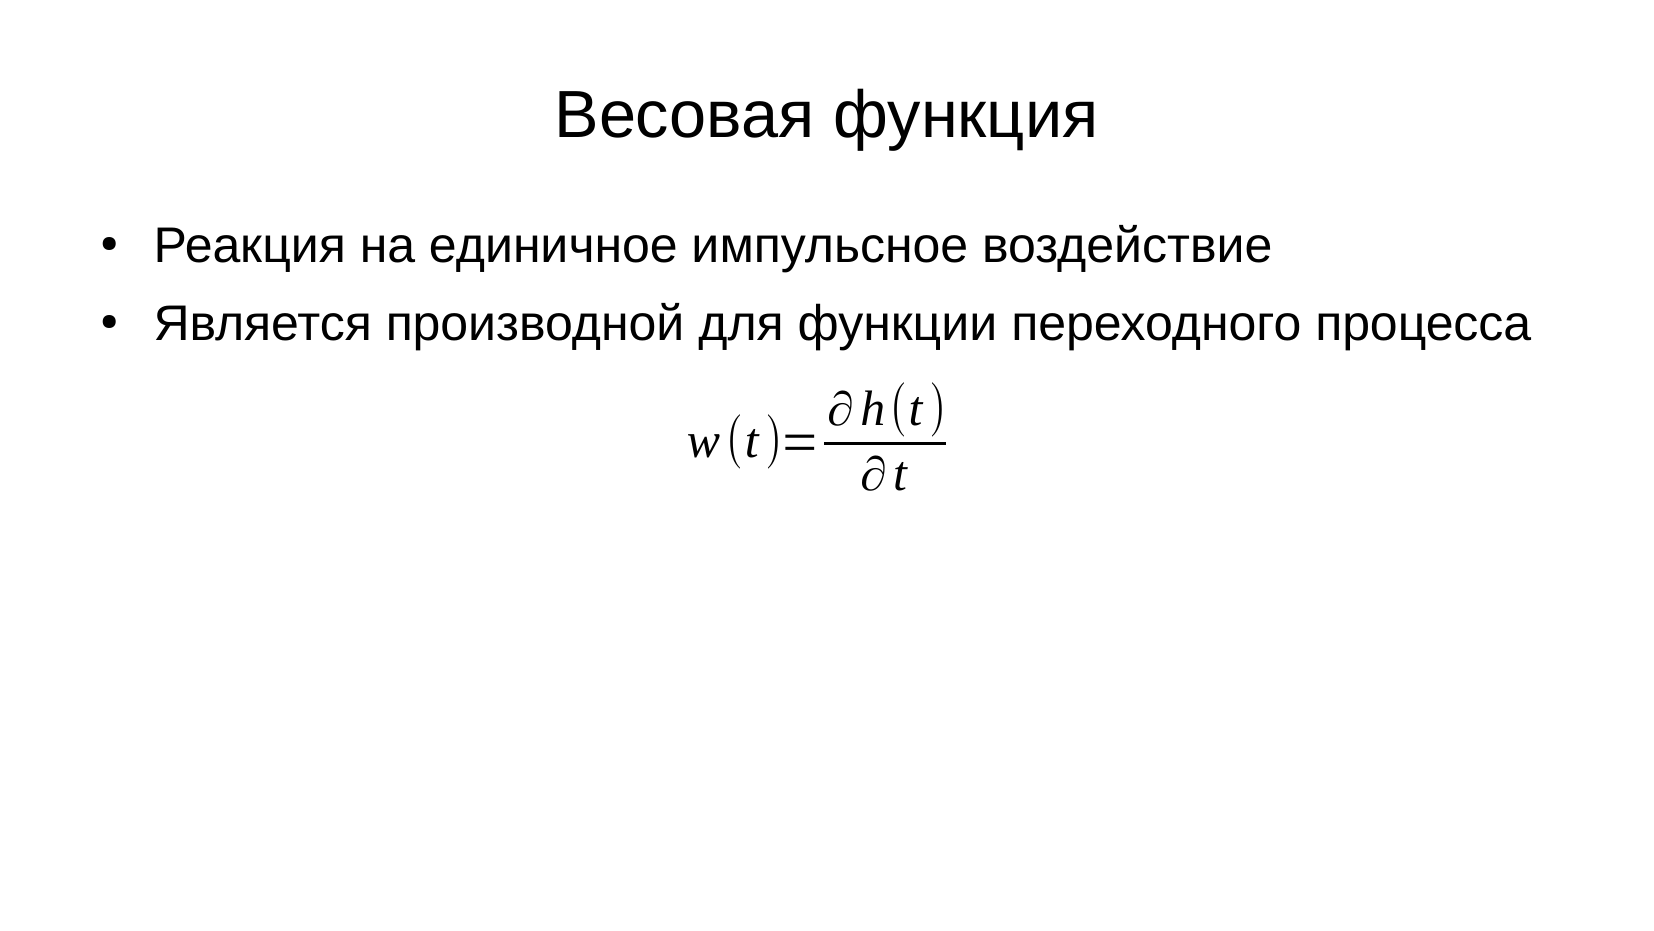

# Весовая функция
Реакция на единичное импульсное воздействие
Является производной для функции переходного процесса